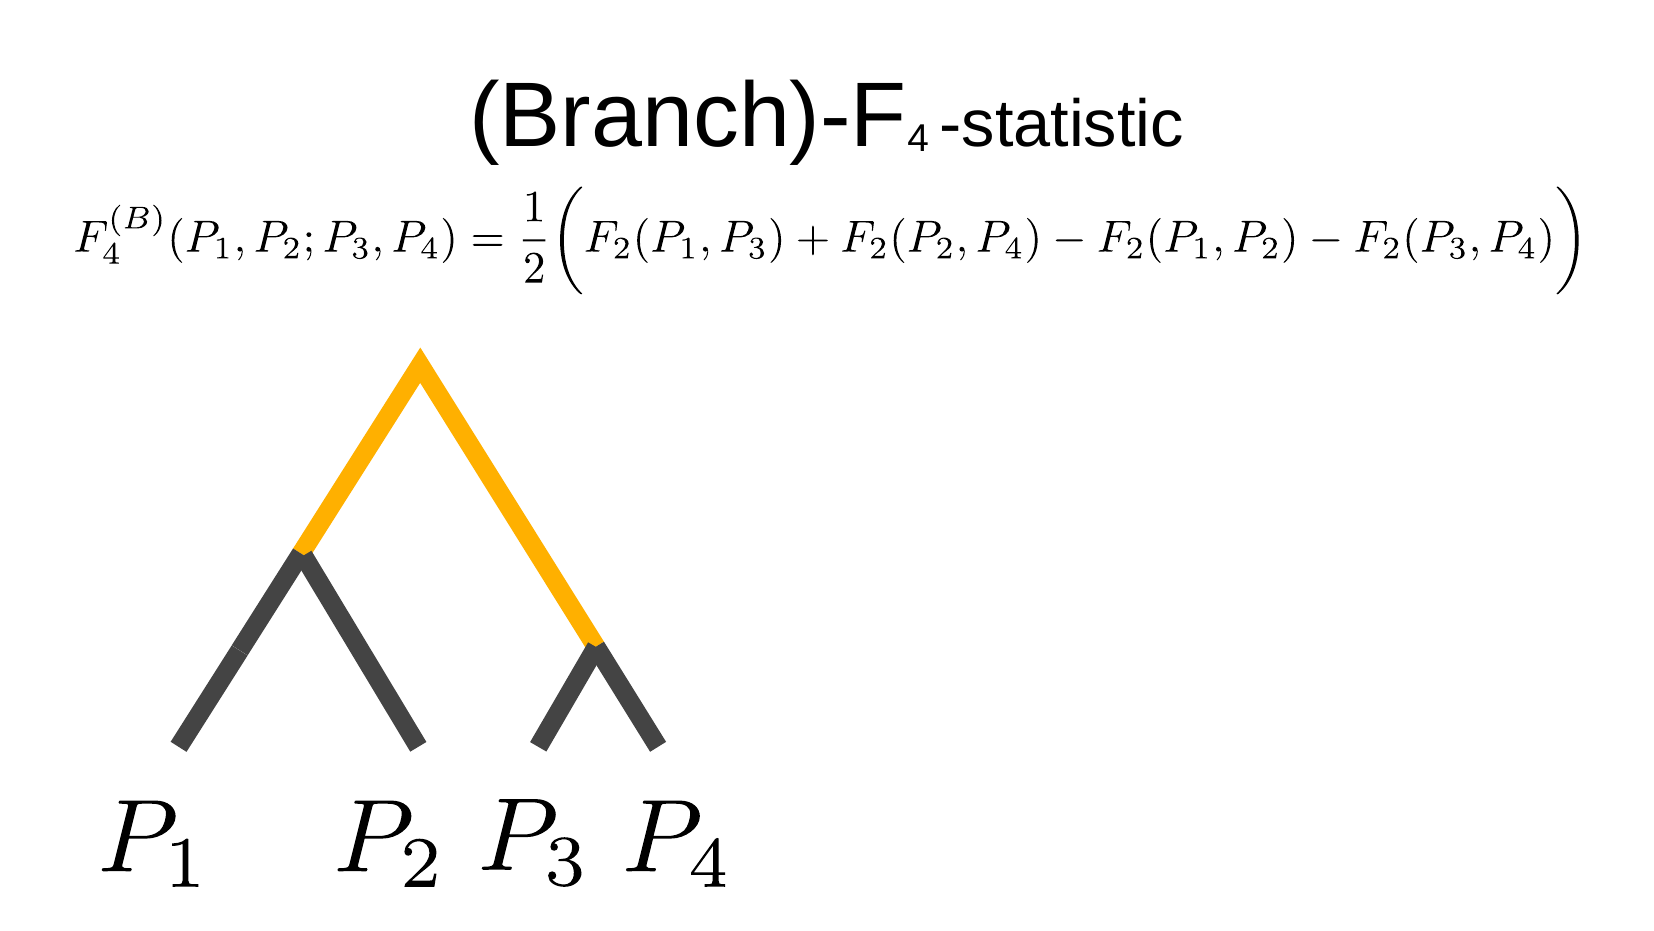

# (Branch)-F4 -statistic
What if we reorder the arguments?